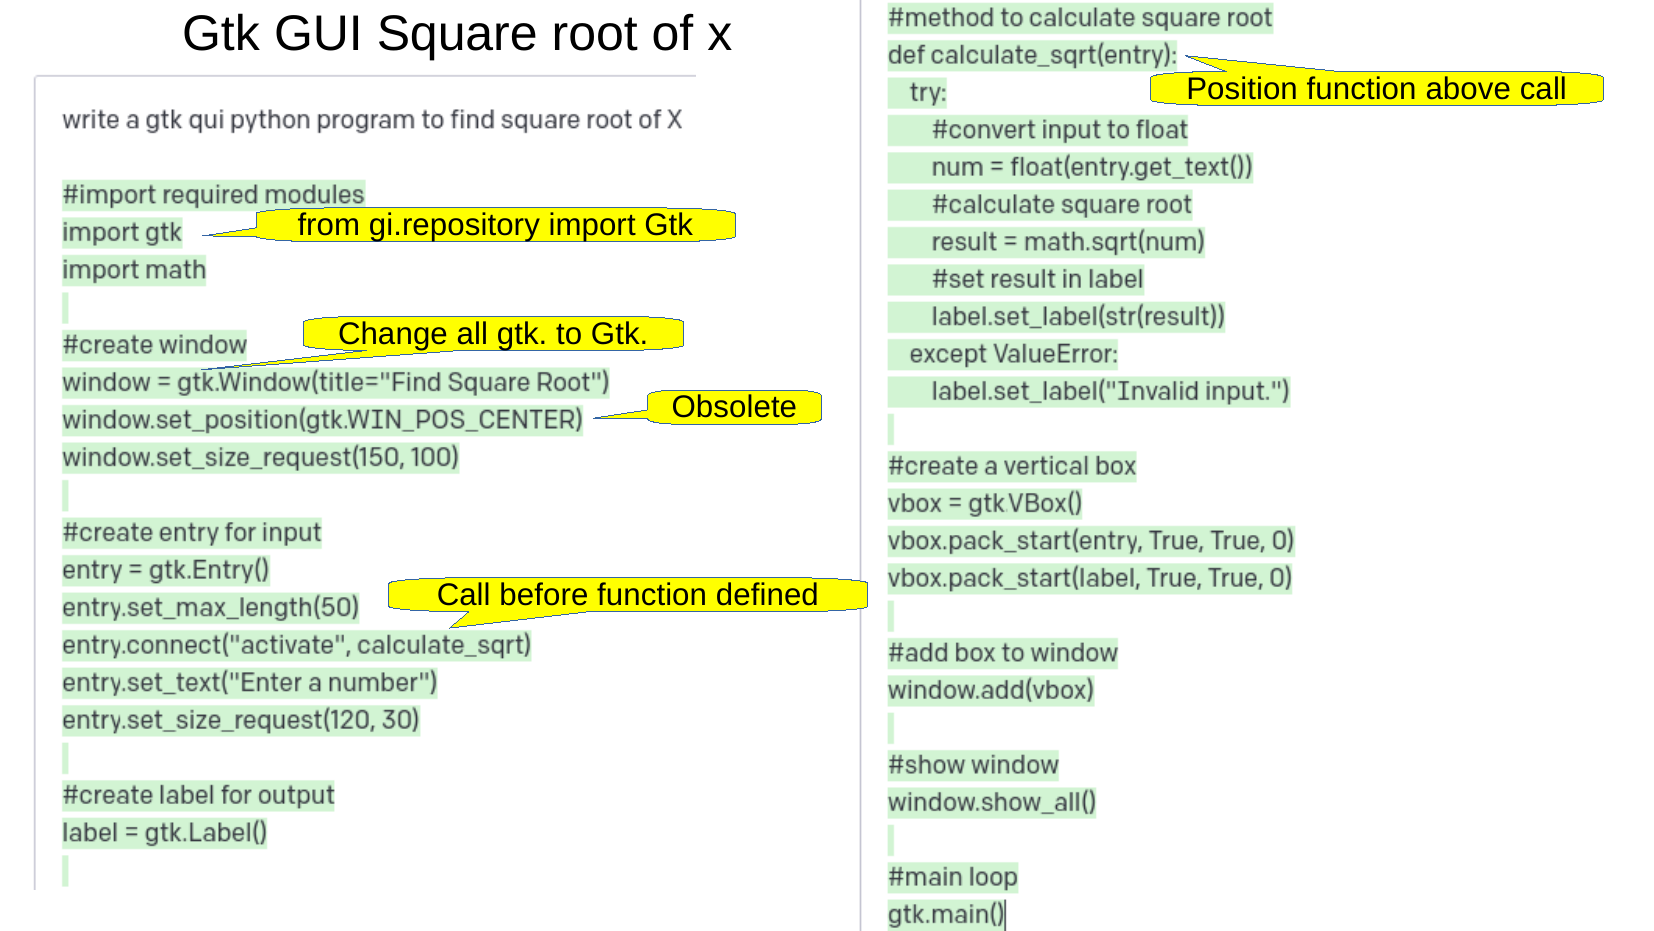

# Gtk GUI Square root of x
Position function above call
from gi.repository import Gtk
Change all gtk. to Gtk.
Obsolete
Call before function defined